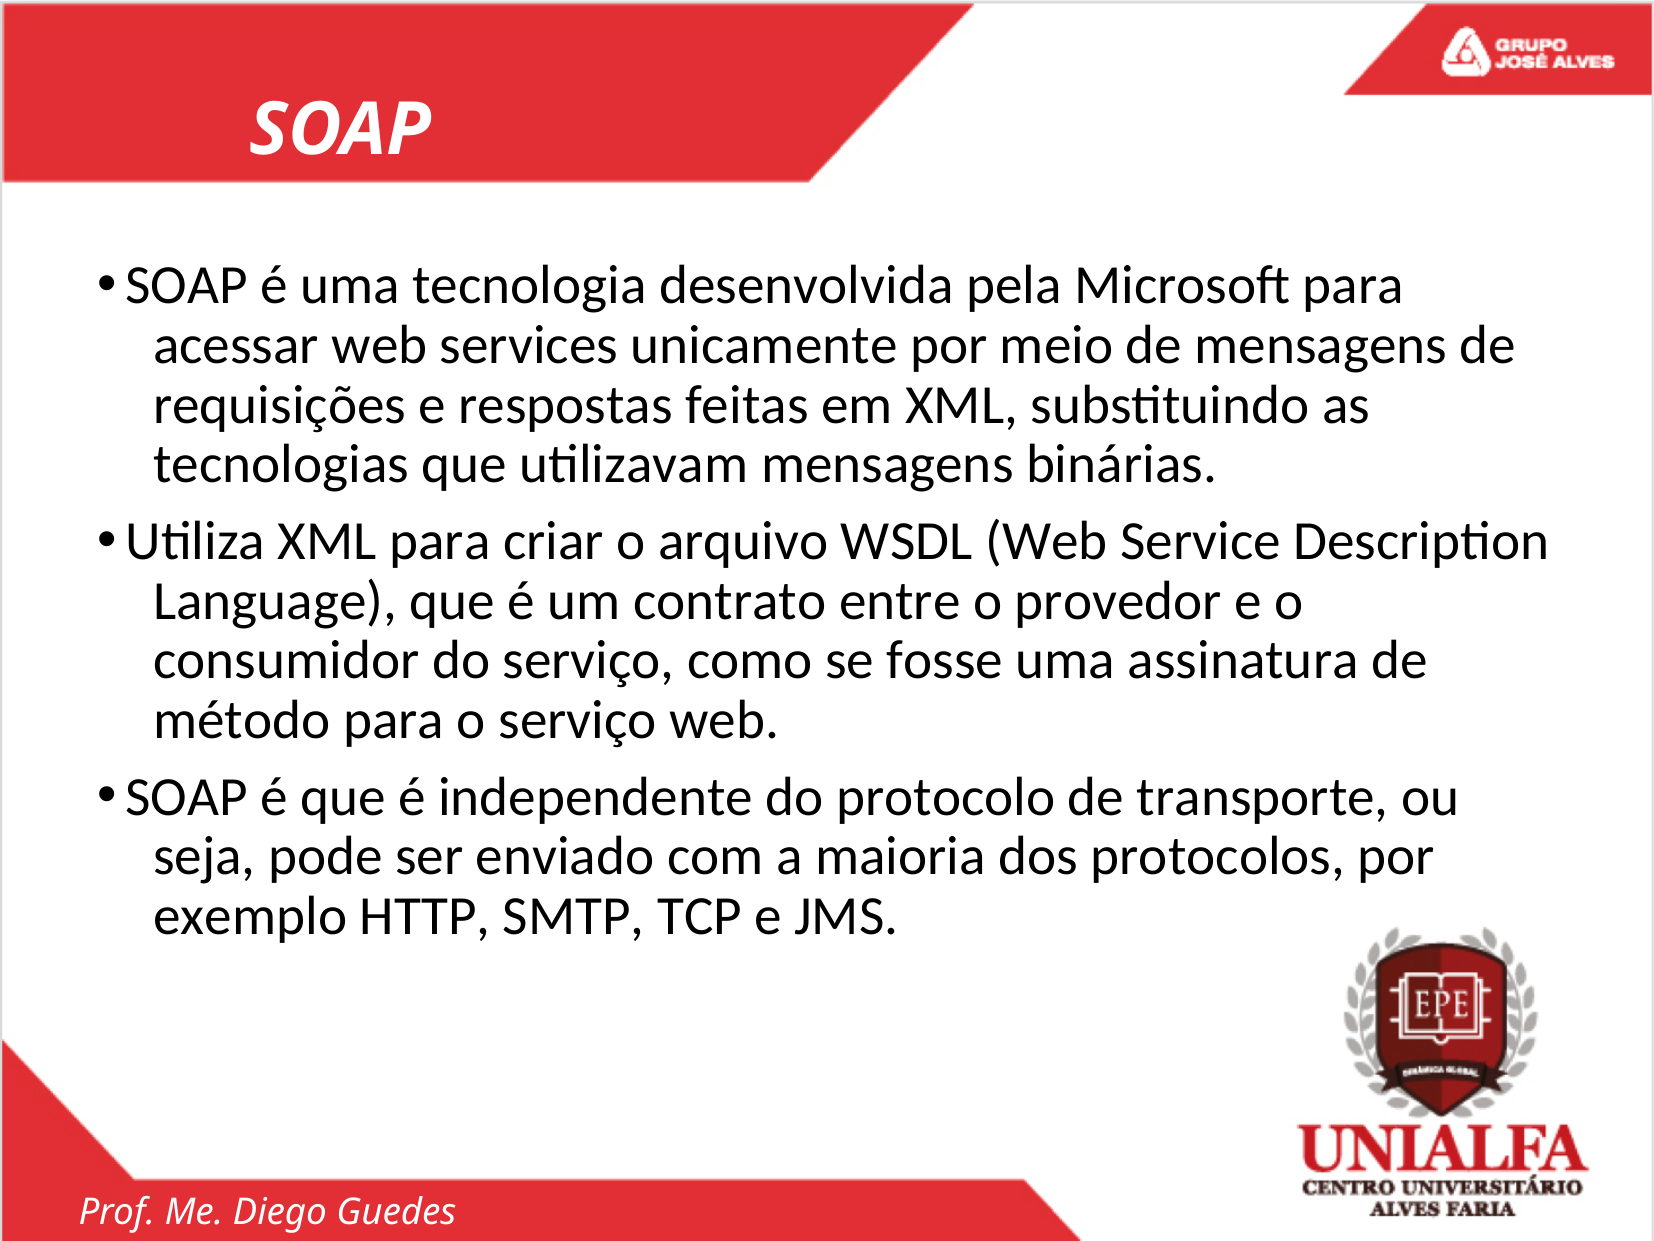

SOAP
SOAP é uma tecnologia desenvolvida pela Microsoft para acessar web services unicamente por meio de mensagens de requisições e respostas feitas em XML, substituindo as tecnologias que utilizavam mensagens binárias.
Utiliza XML para criar o arquivo WSDL (Web Service Description Language), que é um contrato entre o provedor e o consumidor do serviço, como se fosse uma assinatura de método para o serviço web.
SOAP é que é independente do protocolo de transporte, ou seja, pode ser enviado com a maioria dos protocolos, por exemplo HTTP, SMTP, TCP e JMS.
Prof. Me. Diego Guedes